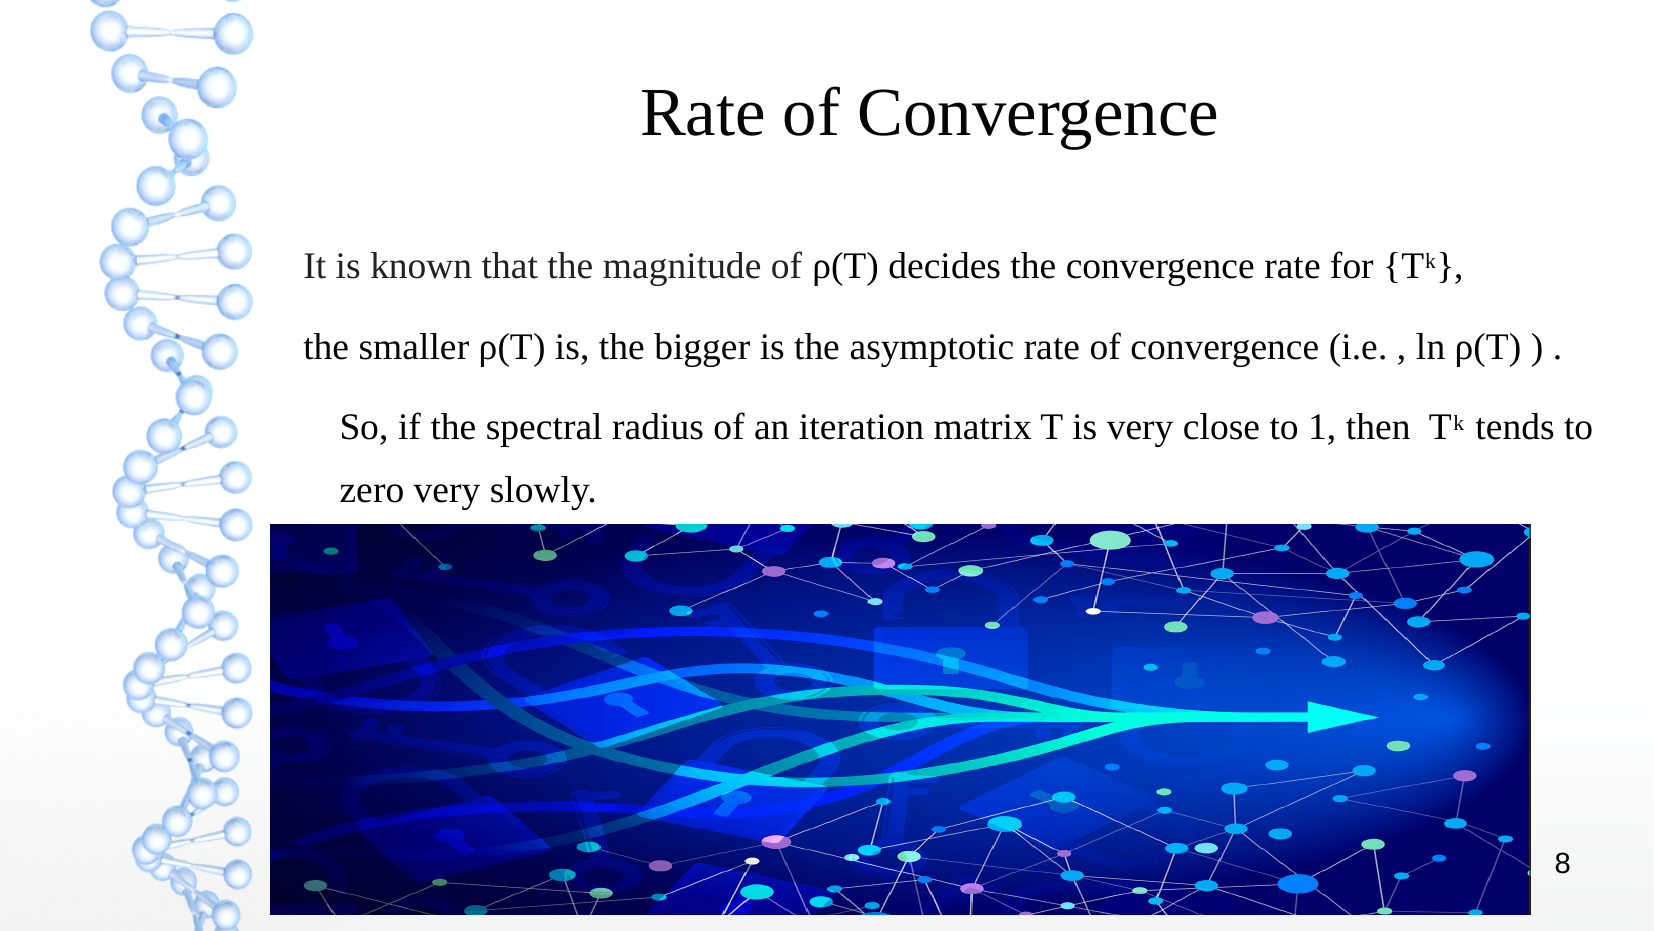

# Rate of Convergence
It is known that the magnitude of ρ(T) decides the convergence rate for {Tk},
the smaller ρ(T) is, the bigger is the asymptotic rate of convergence (i.e. , ln ρ(T) ) .
So, if the spectral radius of an iteration matrix T is very close to 1, then Tk tends to zero very slowly.
8